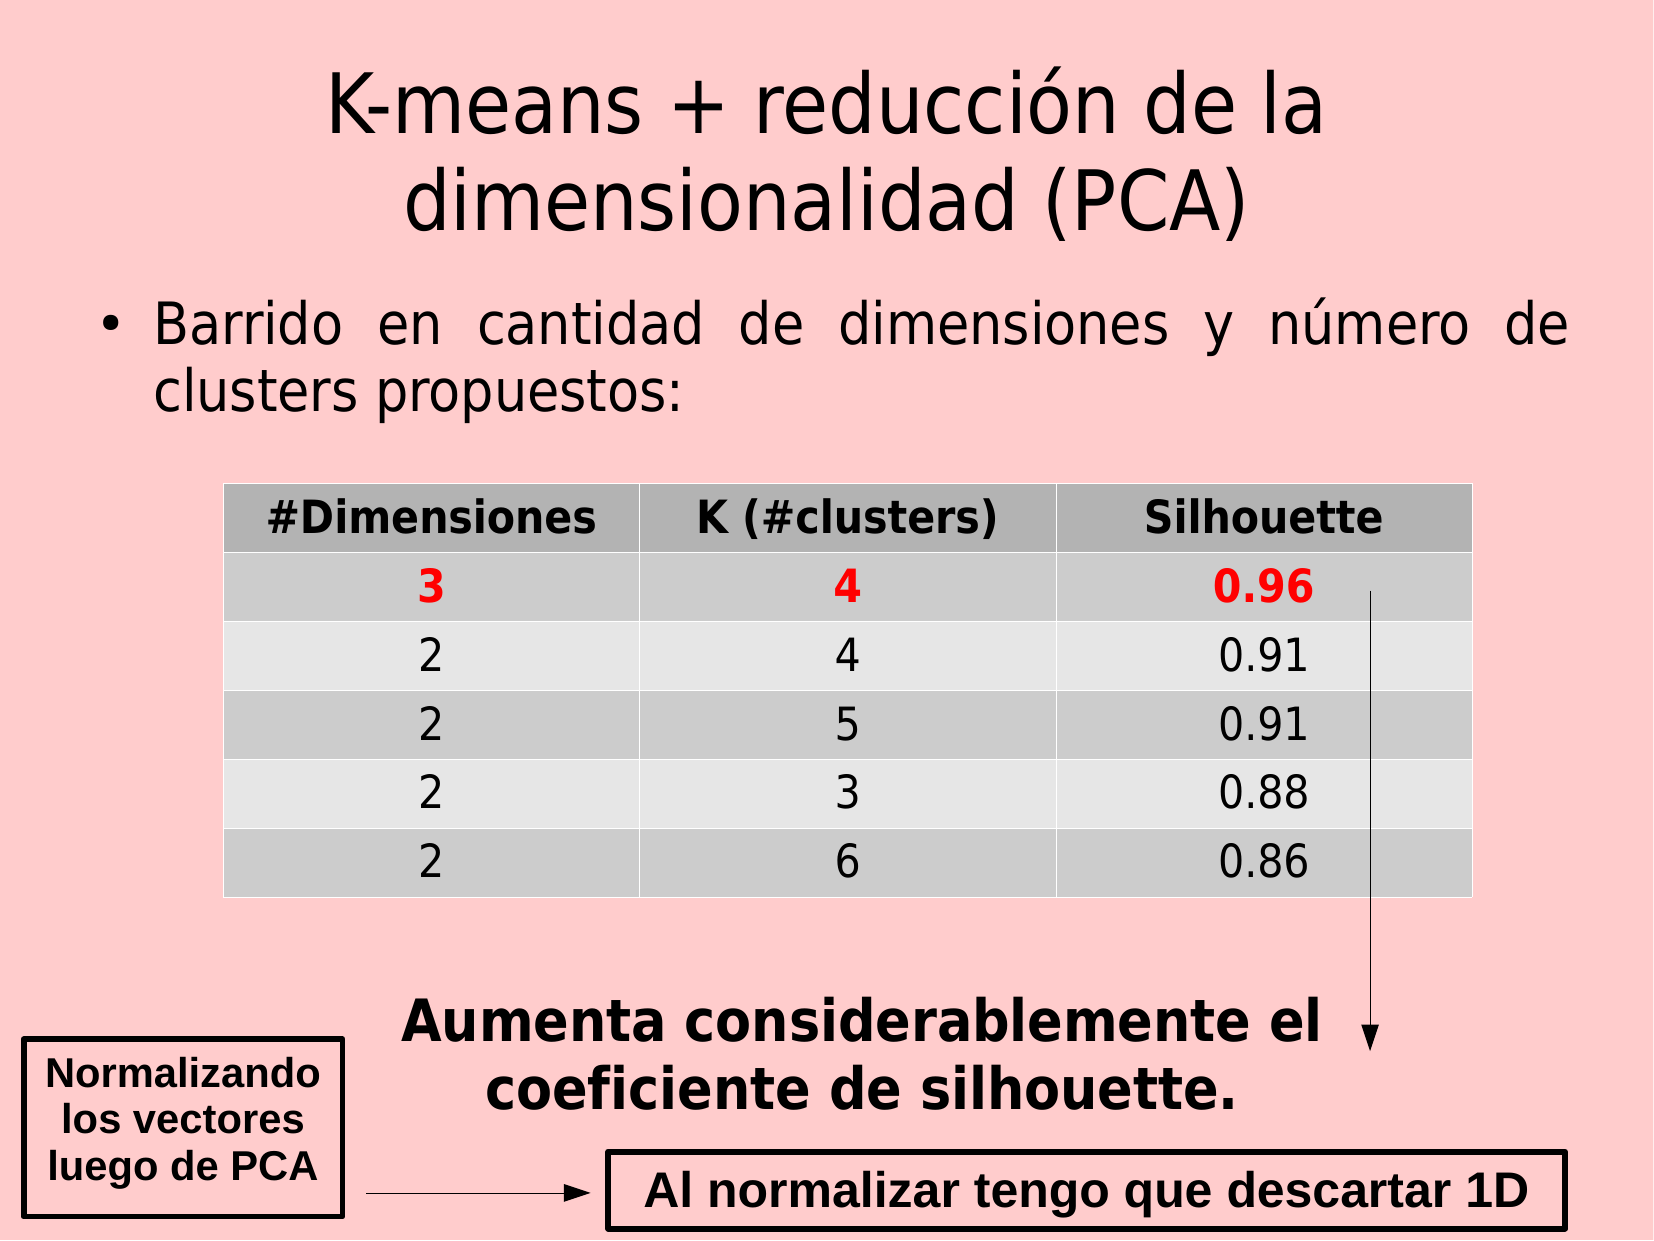

K-means + reducción de la dimensionalidad (PCA)
# Barrido en cantidad de dimensiones y número de clusters propuestos:
| #Dimensiones | K (#clusters) | Silhouette |
| --- | --- | --- |
| 3 | 4 | 0.96 |
| 2 | 4 | 0.91 |
| 2 | 5 | 0.91 |
| 2 | 3 | 0.88 |
| 2 | 6 | 0.86 |
Aumenta considerablemente el coeficiente de silhouette.
Normalizando los vectores luego de PCA
Al normalizar tengo que descartar 1D